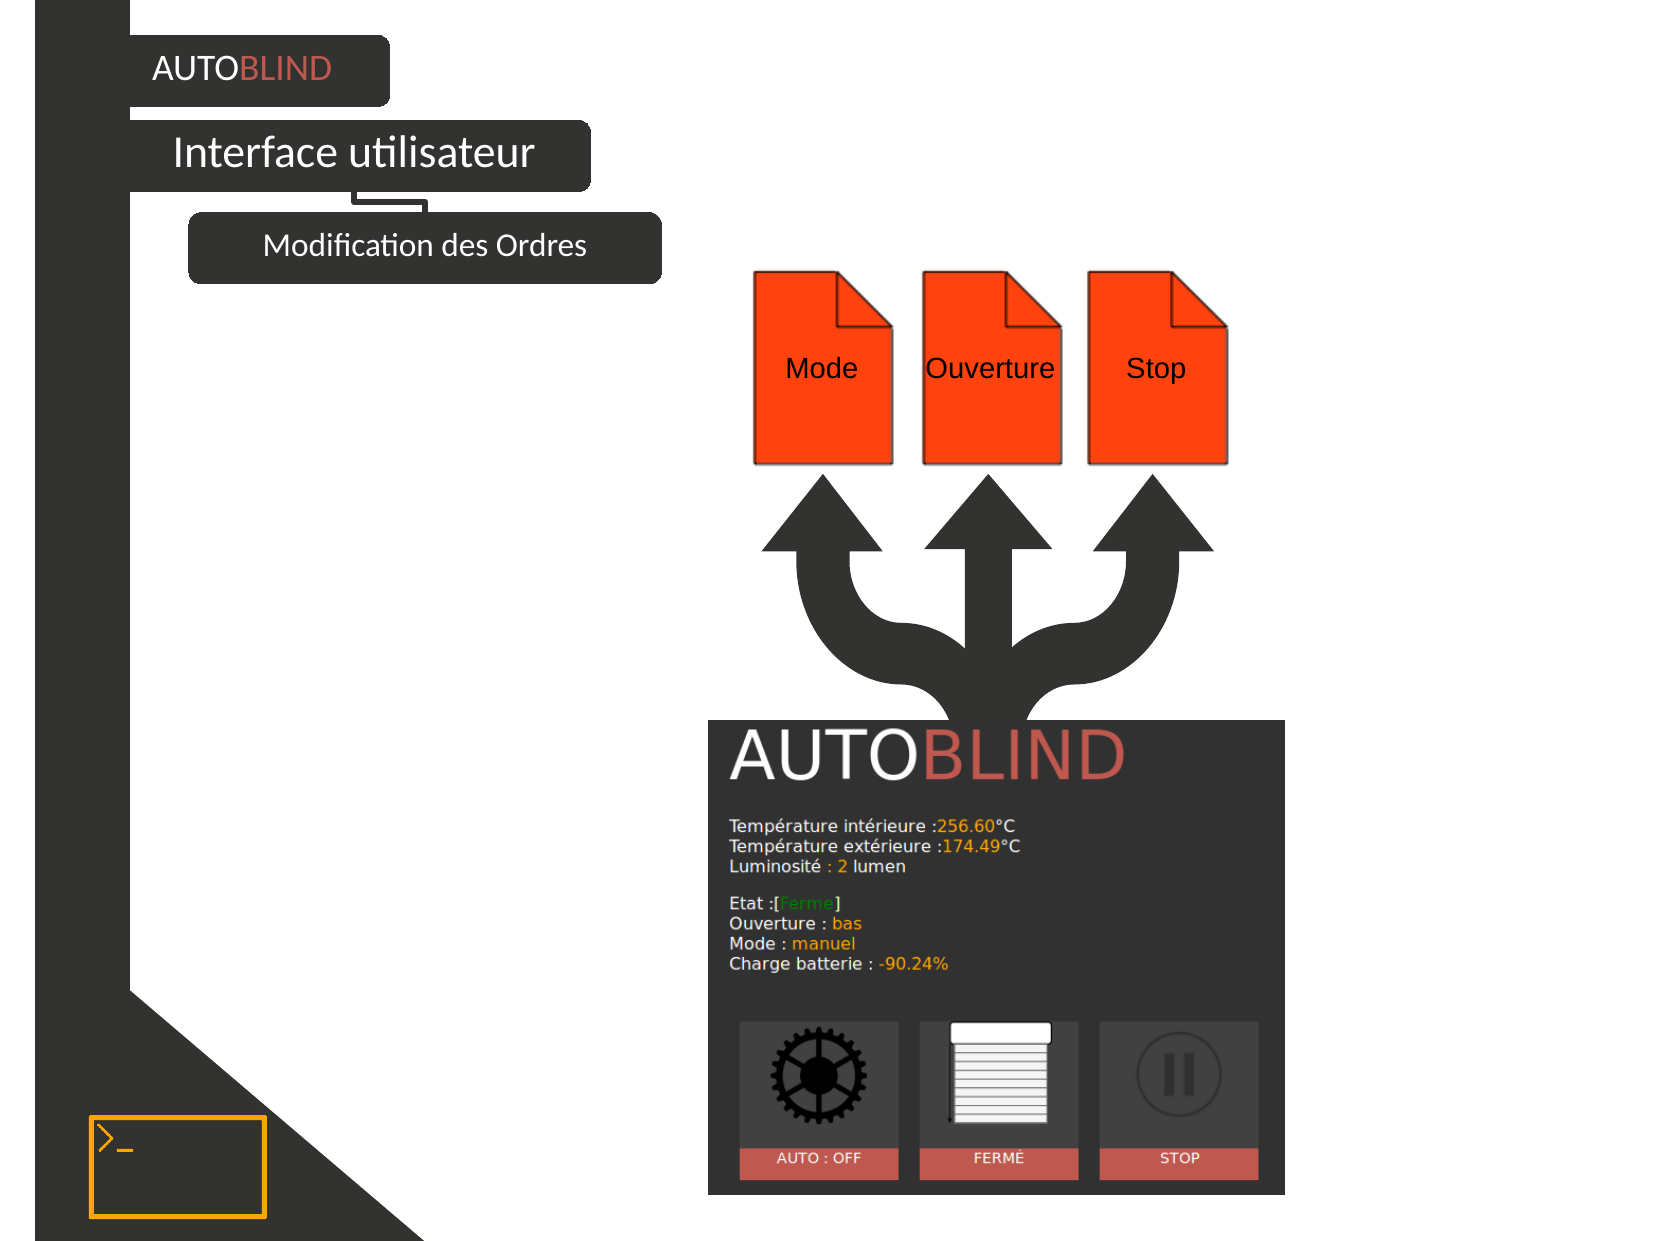

AUTOBLIND
Interface utilisateur
Modification des Ordres
Mode
Ouverture
Stop